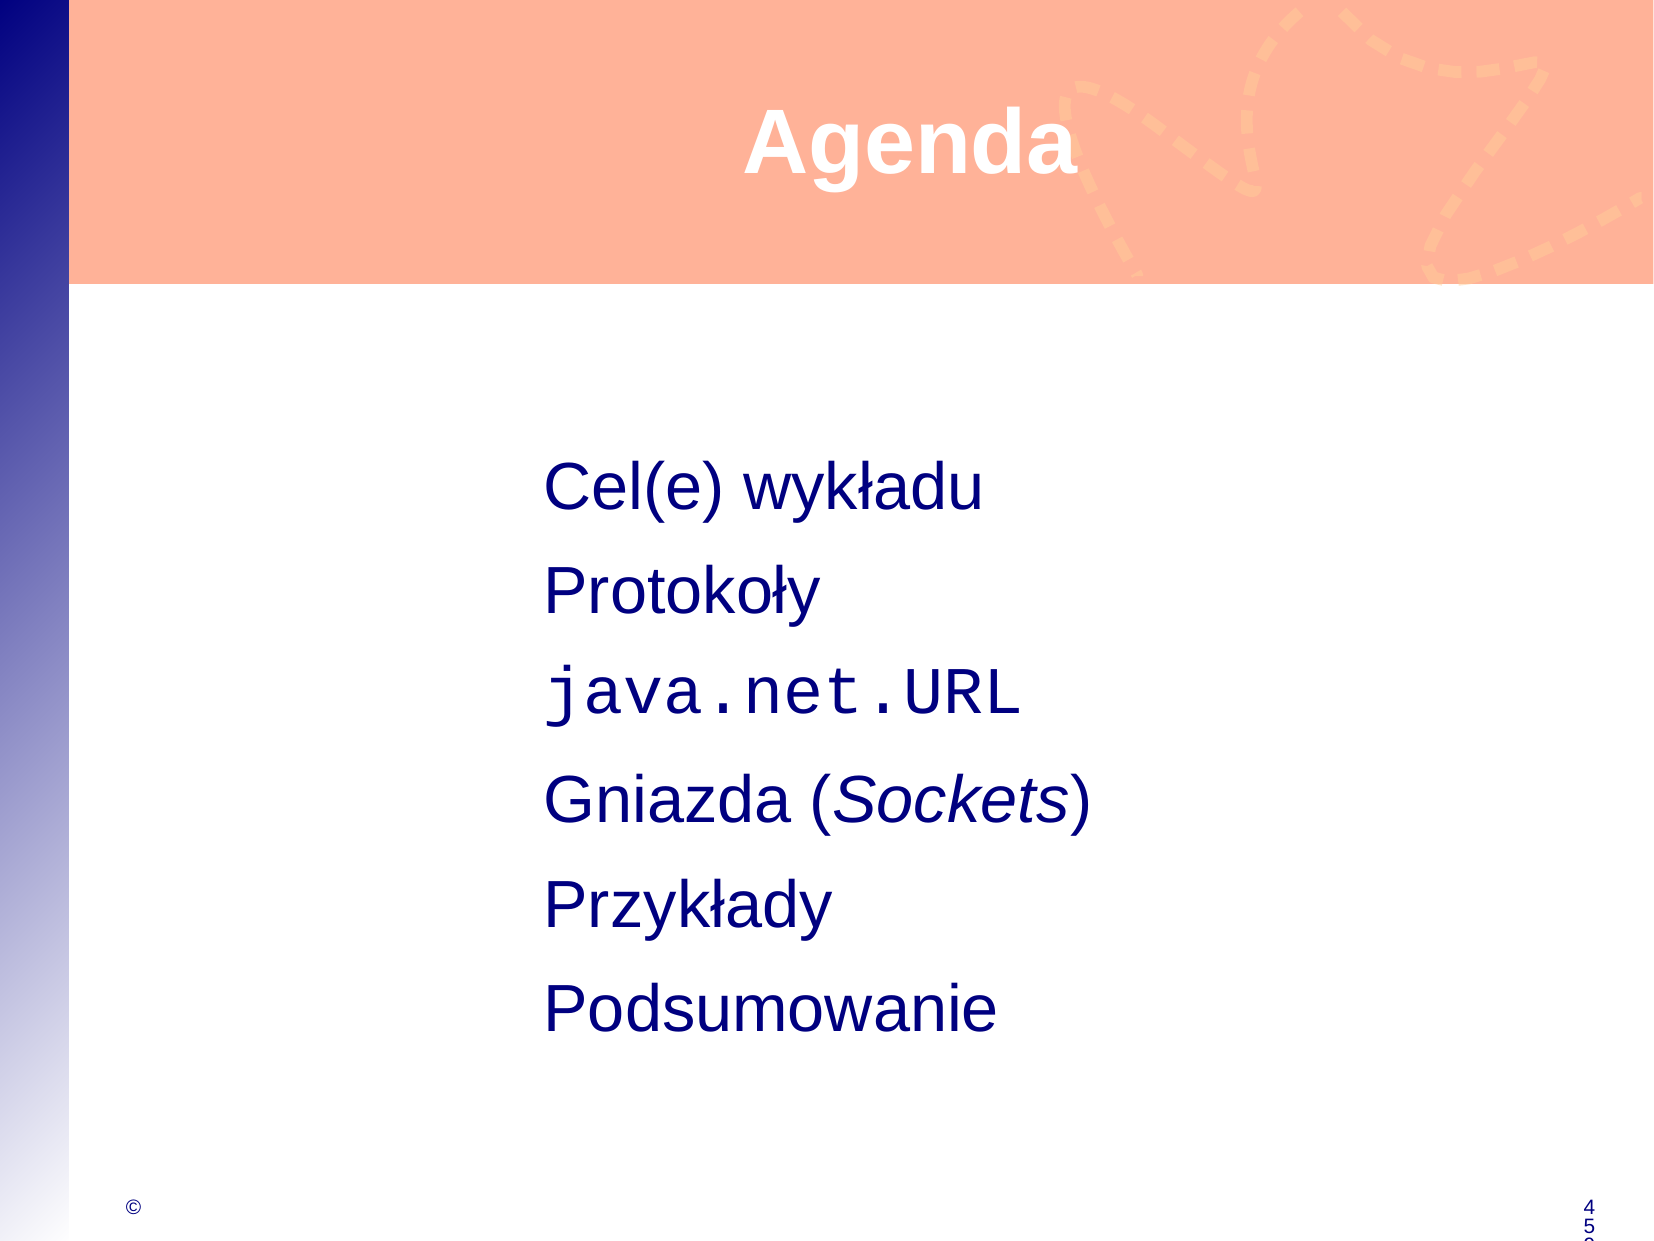

Agenda
# Cel(e) wykładu
Protokoły
java.net.URL
Gniazda (Sockets)
Przykłady
Podsumowanie